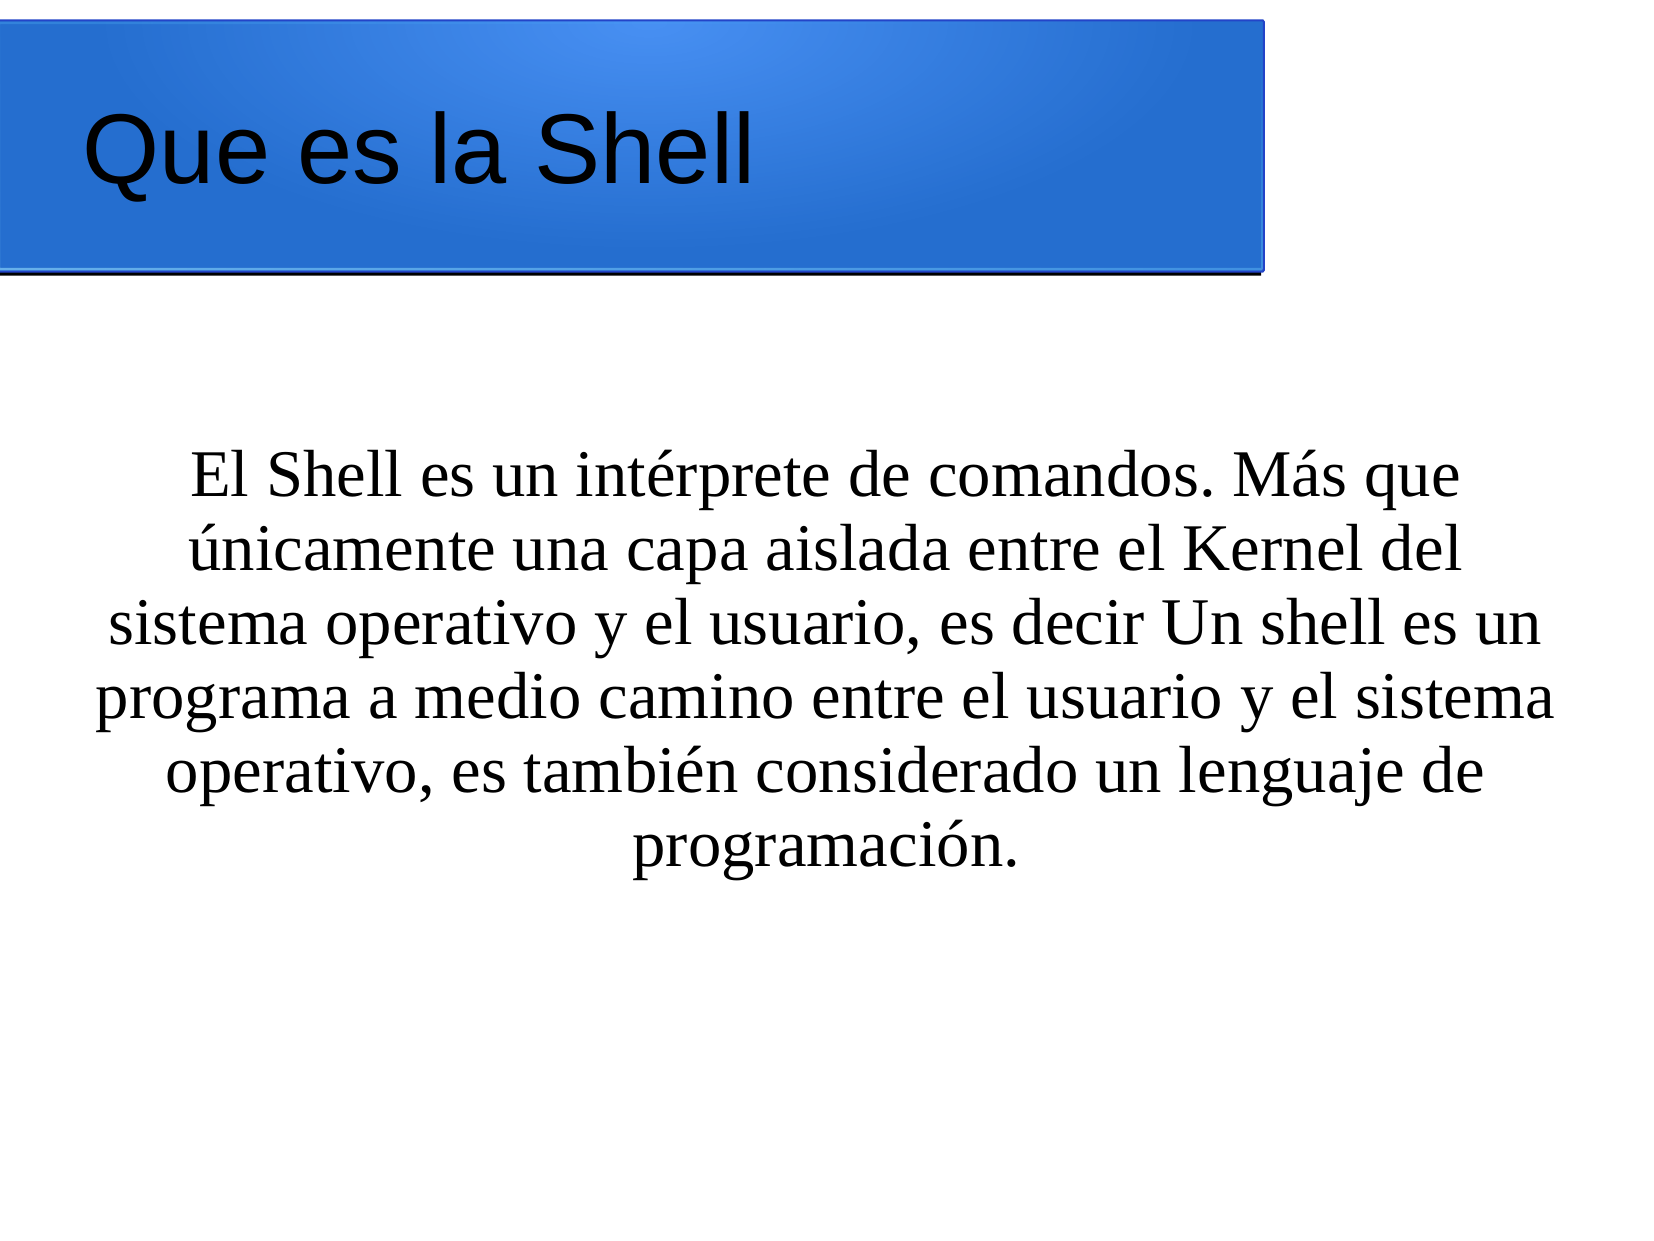

# Que es la Shell
El Shell es un intérprete de comandos. Más que únicamente una capa aislada entre el Kernel del sistema operativo y el usuario, es decir Un shell es un programa a medio camino entre el usuario y el sistema operativo, es también considerado un lenguaje de programación.